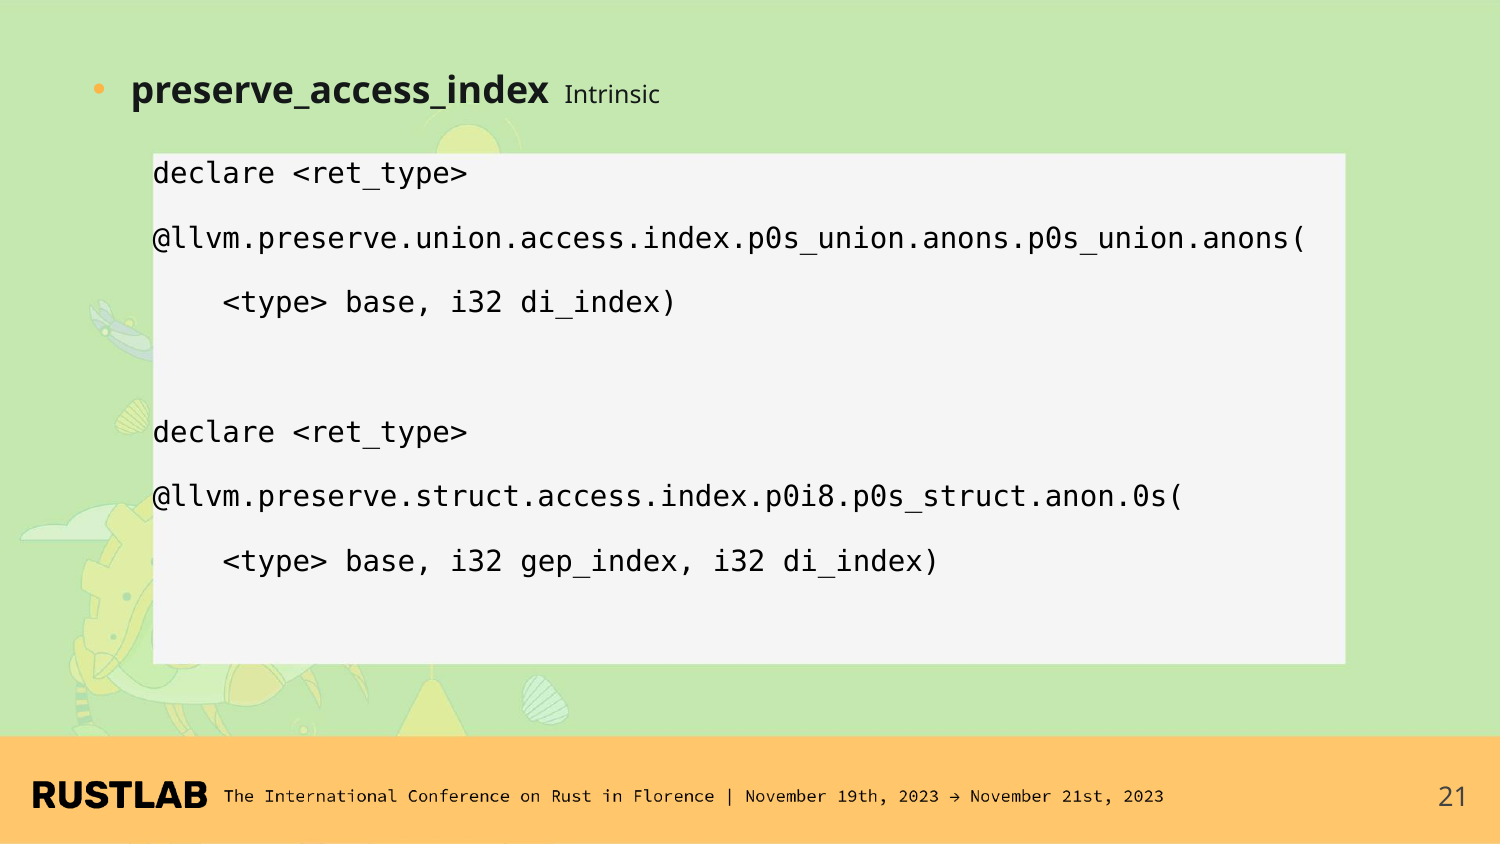

preserve_access_index Intrinsic
# declare <ret_type>
@llvm.preserve.union.access.index.p0s_union.anons.p0s_union.anons(
 <type> base, i32 di_index)
declare <ret_type>
@llvm.preserve.struct.access.index.p0i8.p0s_struct.anon.0s(
 <type> base, i32 gep_index, i32 di_index)